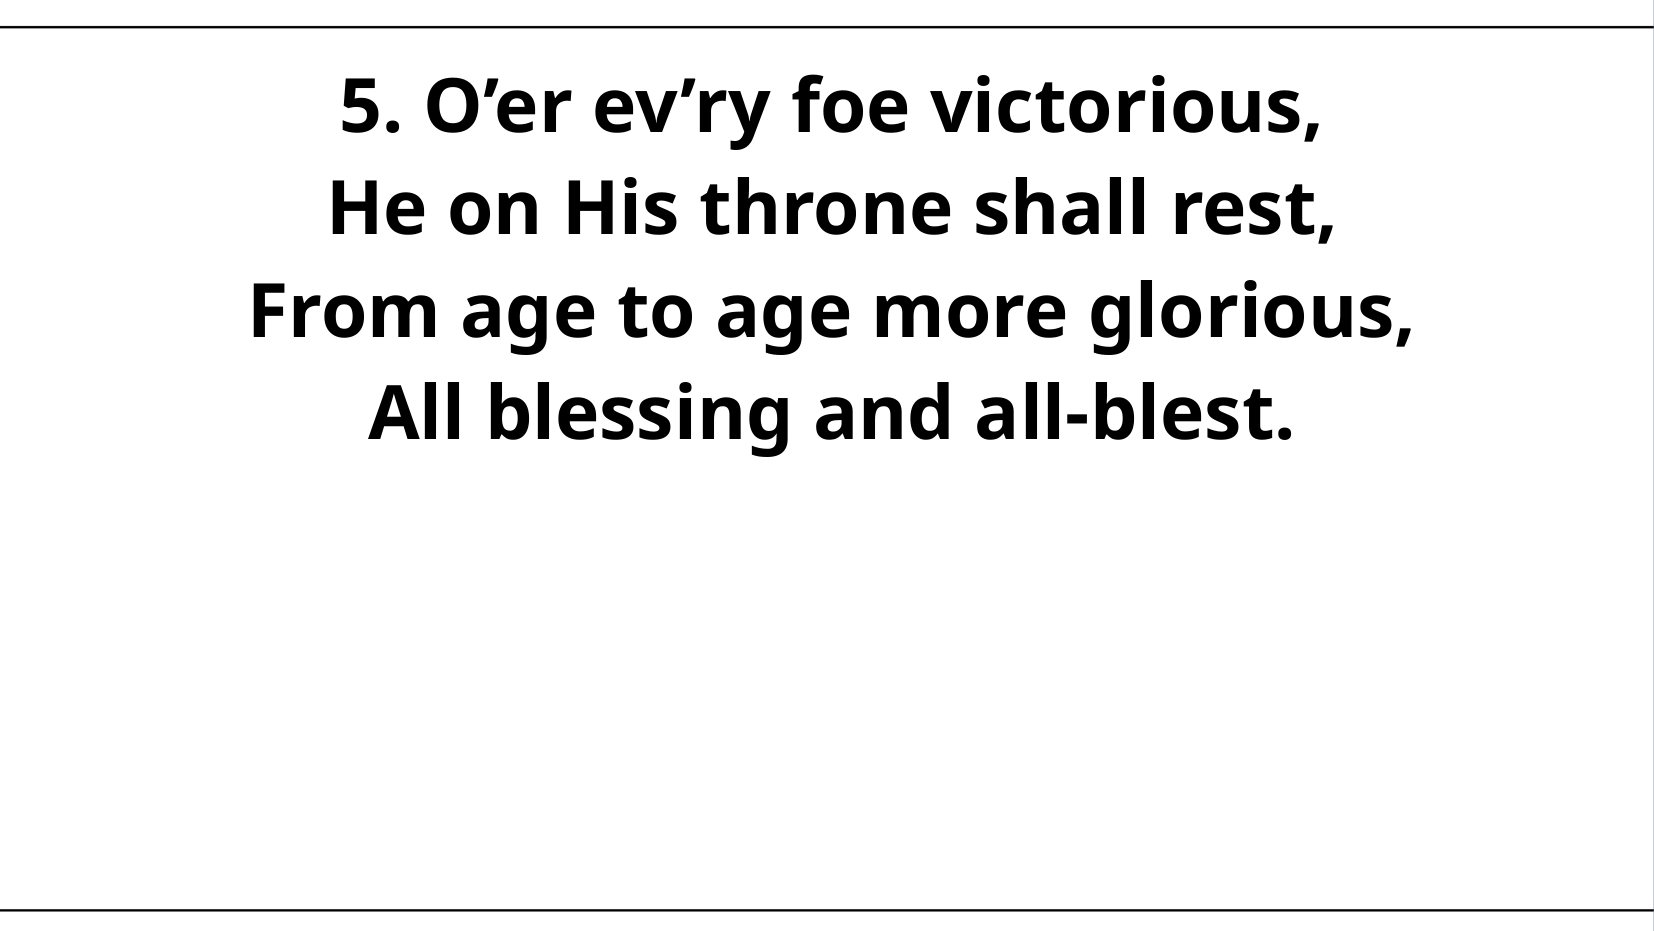

5. O’er ev’ry foe victorious,
He on His throne shall rest,
From age to age more glorious,
All blessing and all-blest.